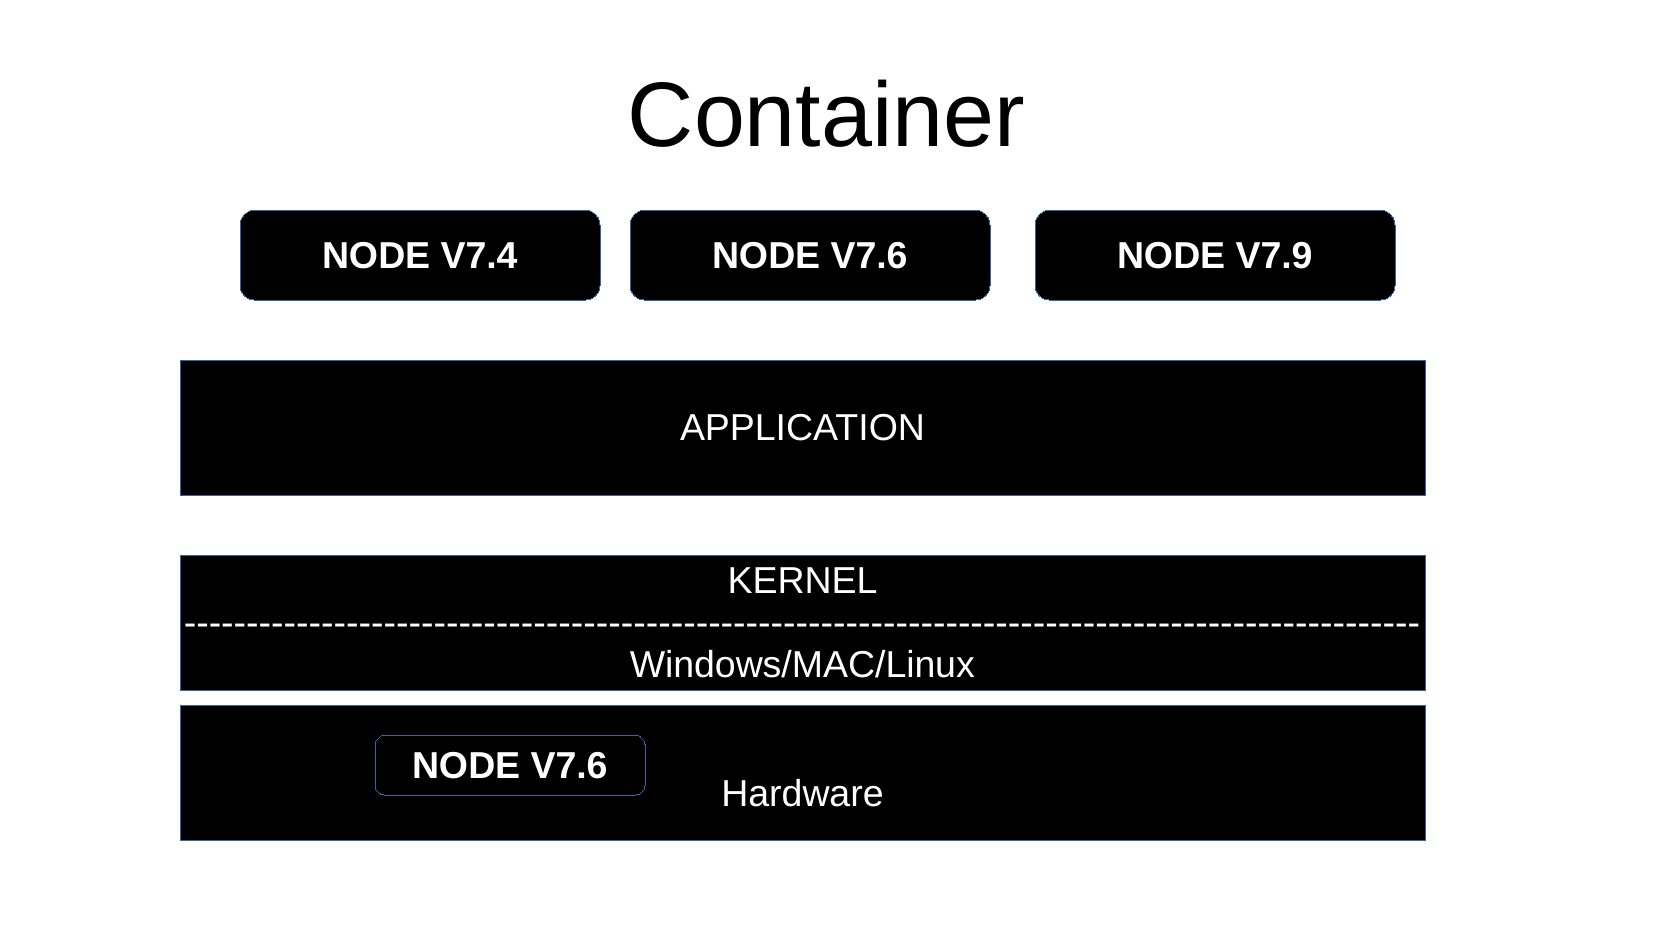

# Container
NODE V7.4
NODE V7.6
NODE V7.9
APPLICATION
KERNEL
---------------------------------------------------------------------------------------------------
Windows/MAC/Linux
Hardware
NODE V7.6